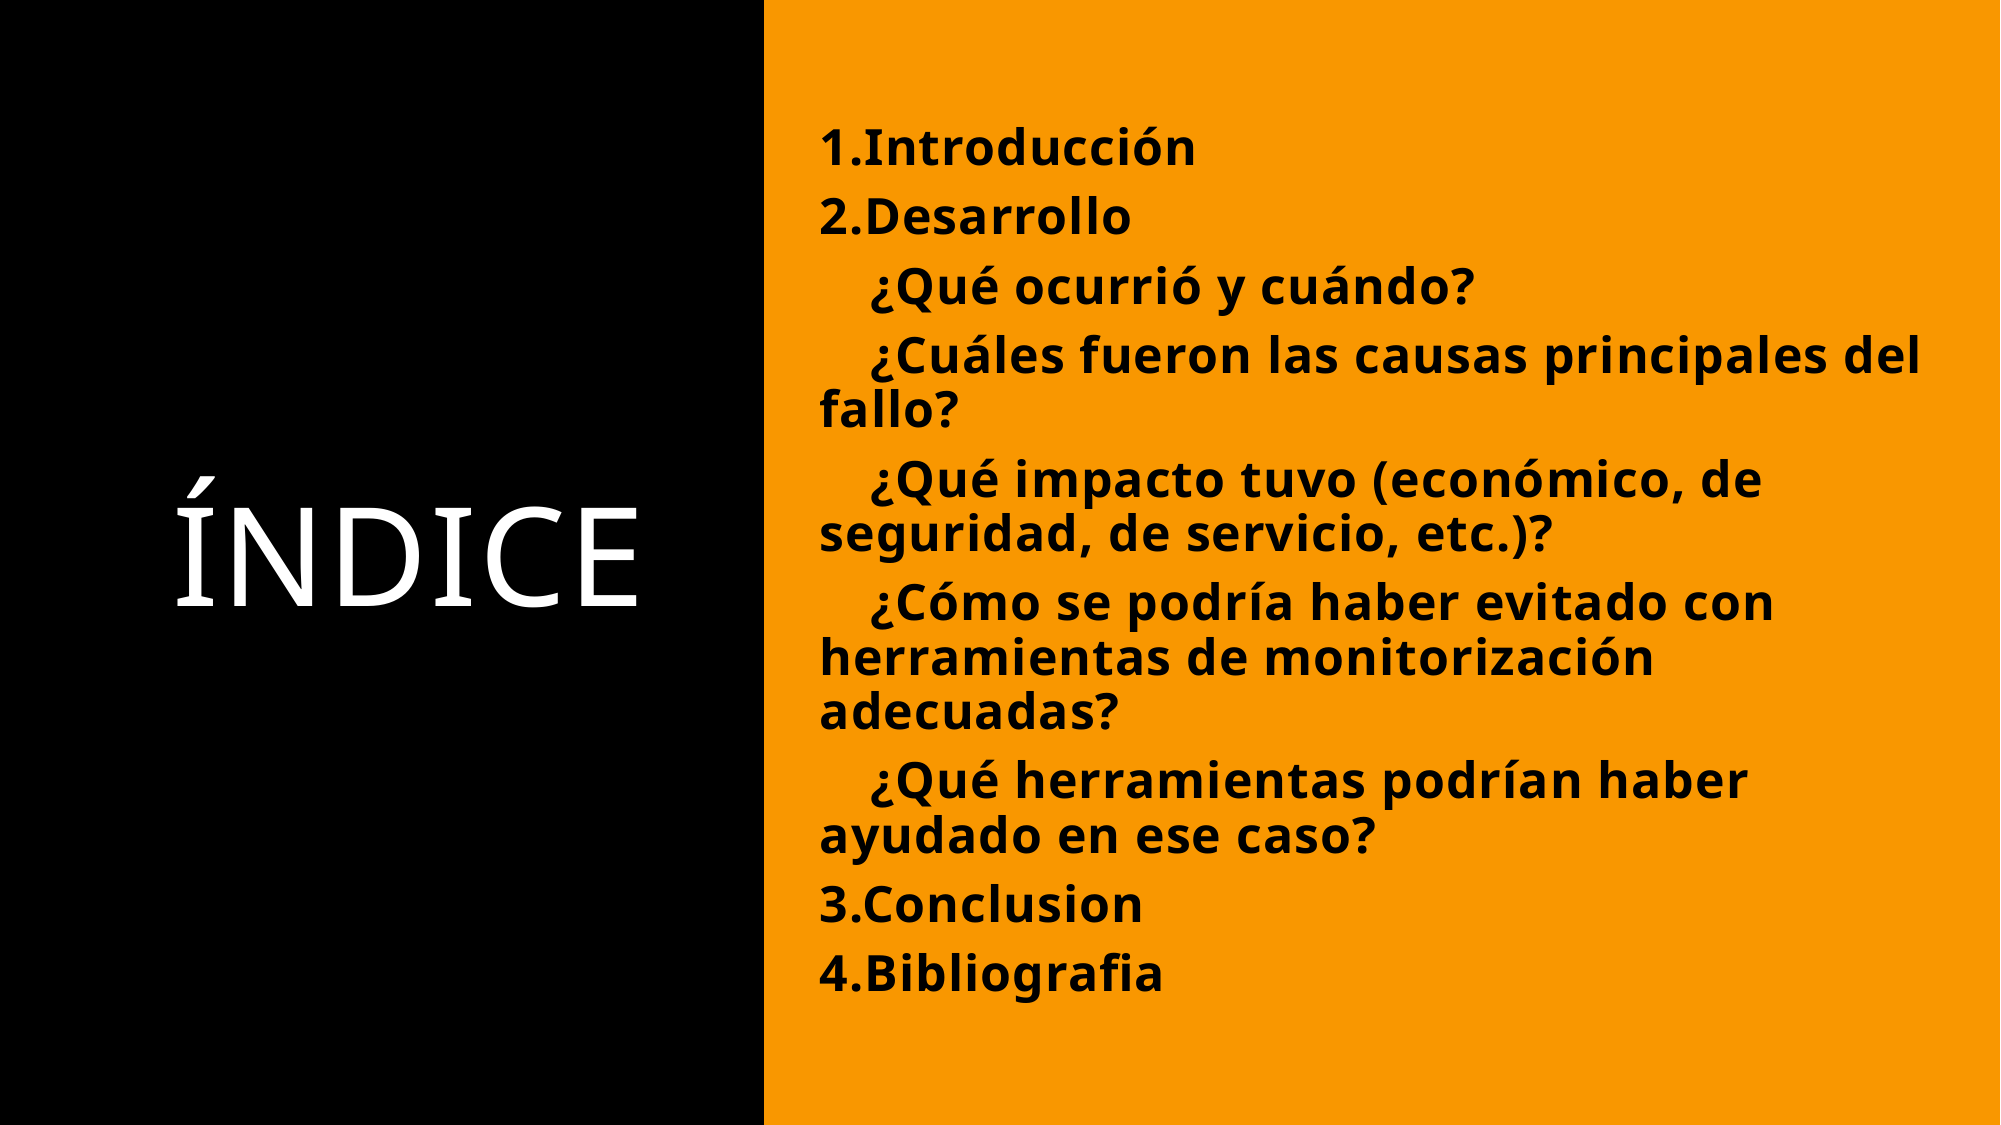

# Índice
1.Introducción
2.Desarrollo
 ¿Qué ocurrió y cuándo?
 ¿Cuáles fueron las causas principales del fallo?
 ¿Qué impacto tuvo (económico, de seguridad, de servicio, etc.)?
 ¿Cómo se podría haber evitado con herramientas de monitorización adecuadas?
 ¿Qué herramientas podrían haber ayudado en ese caso?
3.Conclusion
4.Bibliografia